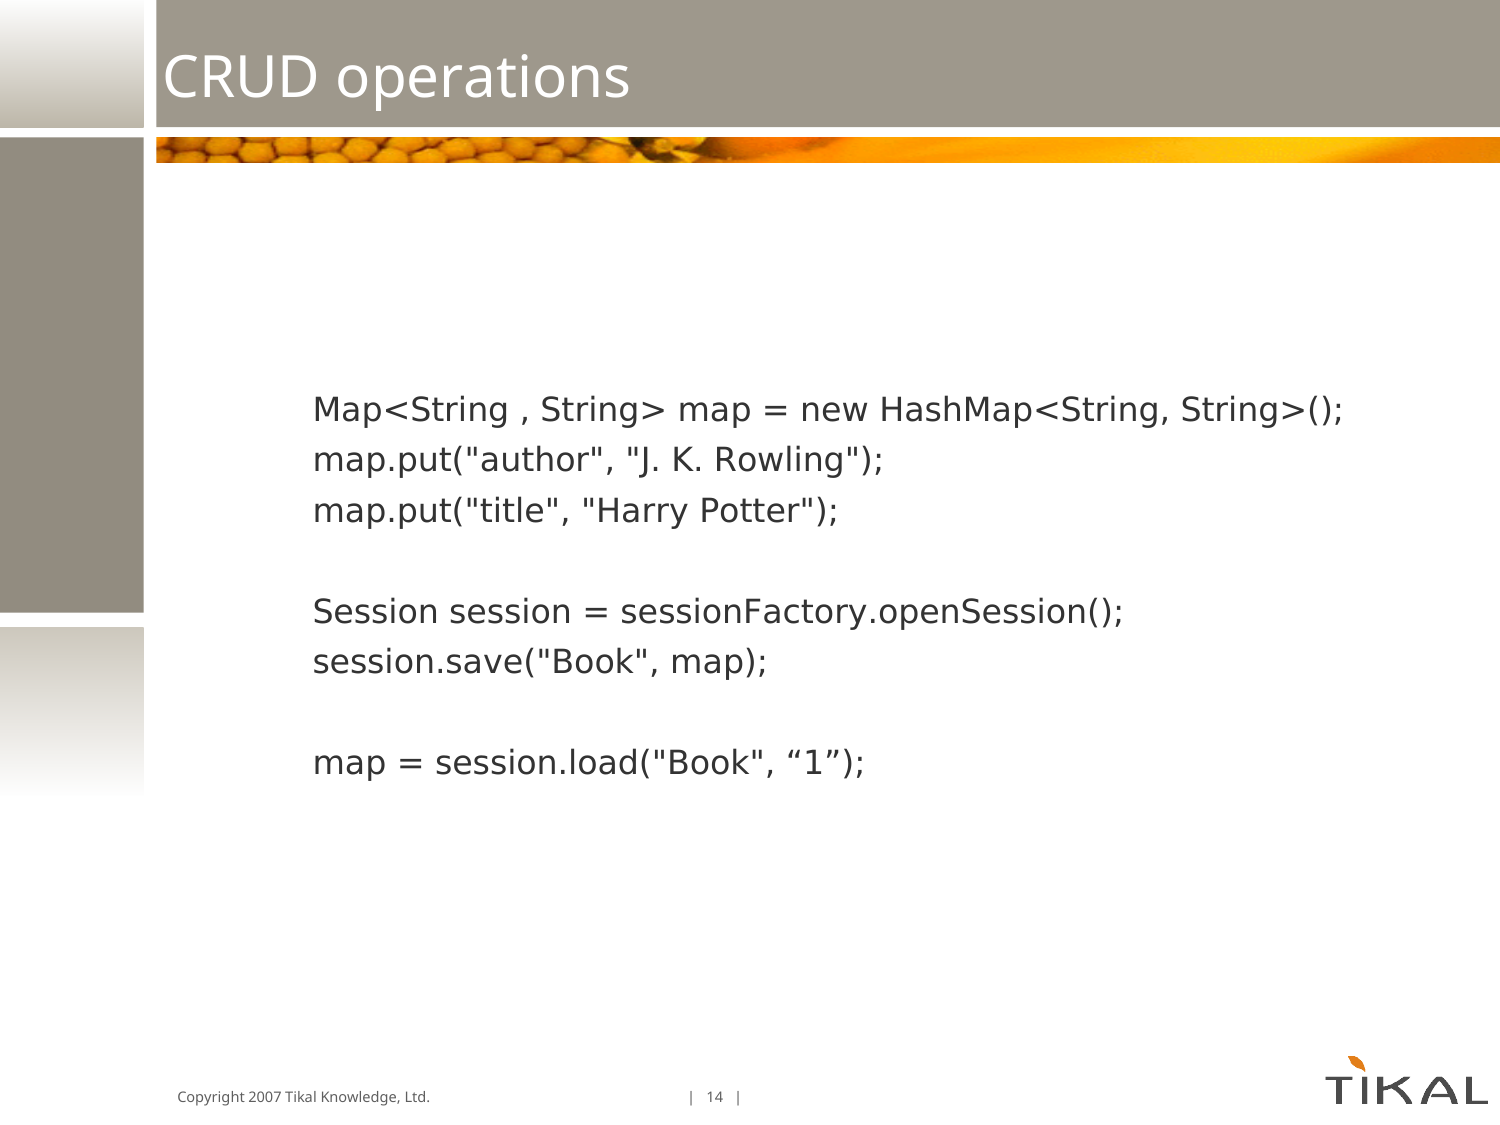

# CRUD operations
	Map<String , String> map = new HashMap<String, String>();
	map.put("author", "J. K. Rowling");
	map.put("title", "Harry Potter");
	Session session = sessionFactory.openSession();
	session.save("Book", map);
	map = session.load("Book", “1”);